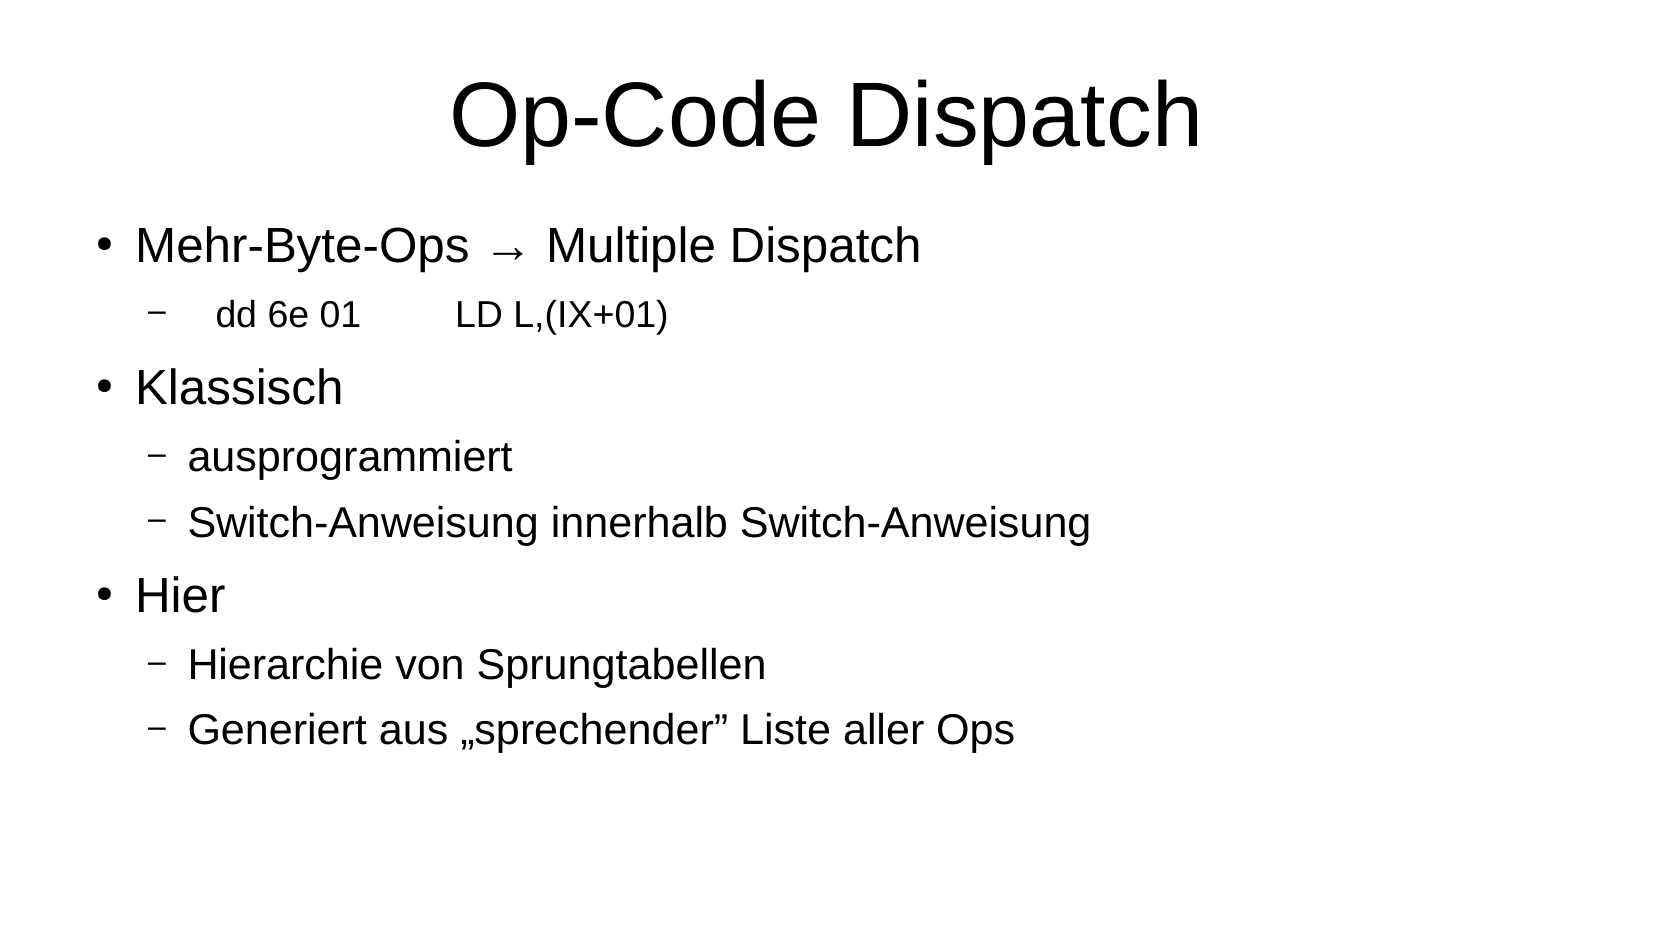

# Op-Code Dispatch
Mehr-Byte-Ops → Multiple Dispatch
Klassisch
ausprogrammiert
Switch-Anweisung innerhalb Switch-Anweisung
Hier
Hierarchie von Sprungtabellen
Generiert aus „sprechender” Liste aller Ops
dd 6e 01 LD L,(IX+01)